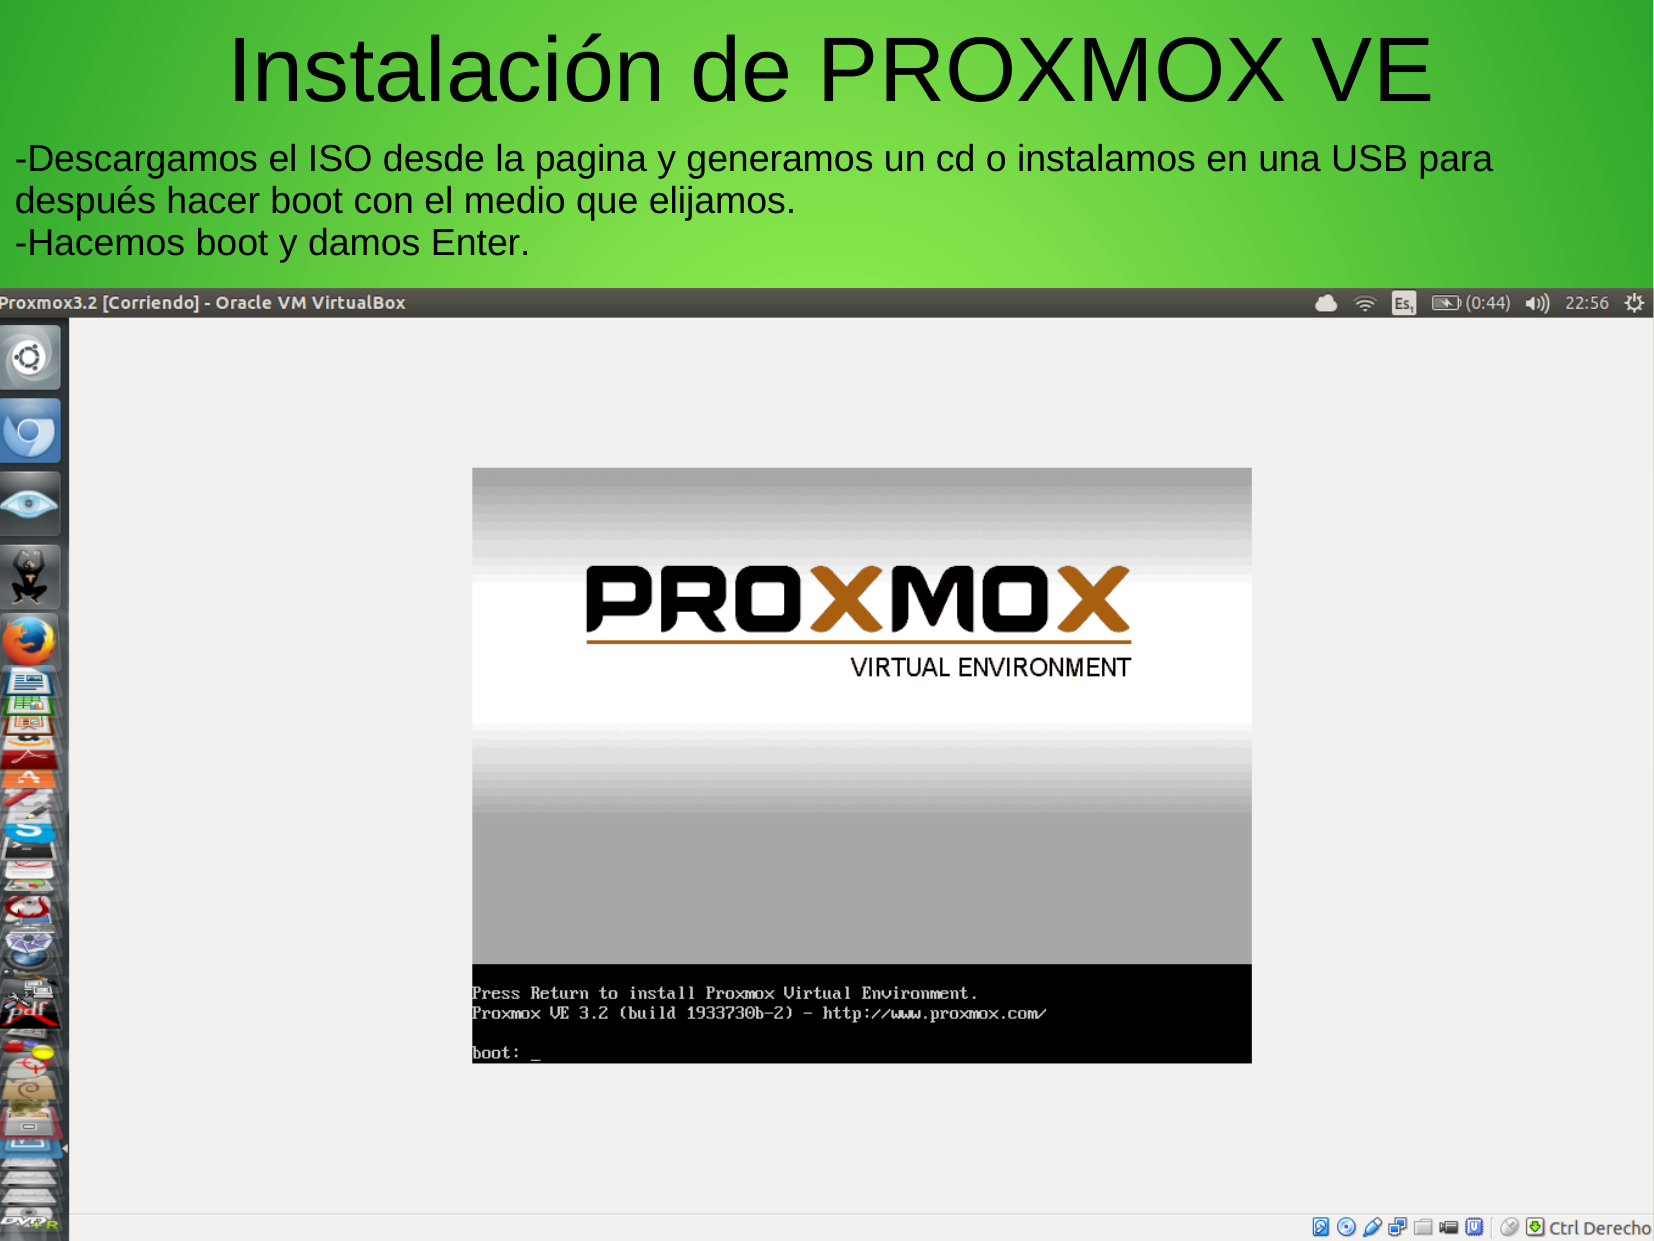

Instalación de PROXMOX VE
-Descargamos el ISO desde la pagina y generamos un cd o instalamos en una USB para después hacer boot con el medio que elijamos.
-Hacemos boot y damos Enter.